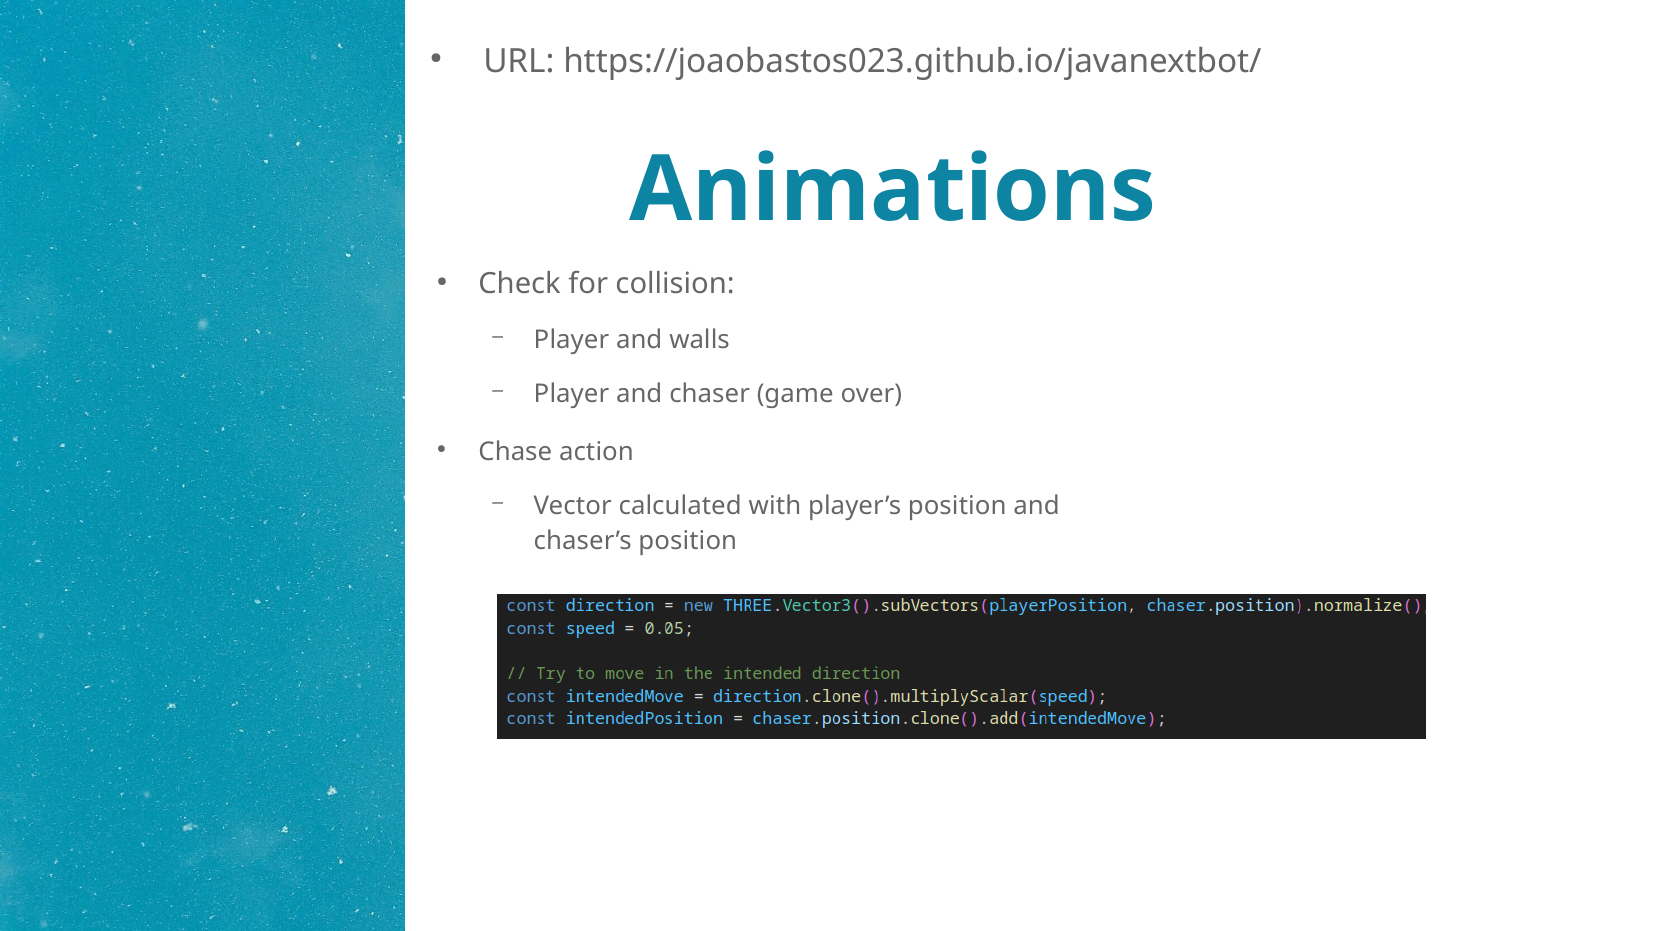

URL: https://joaobastos023.github.io/javanextbot/
# Animations
Check for collision:
Player and walls
Player and chaser (game over)
Chase action
Vector calculated with player’s position and chaser’s position